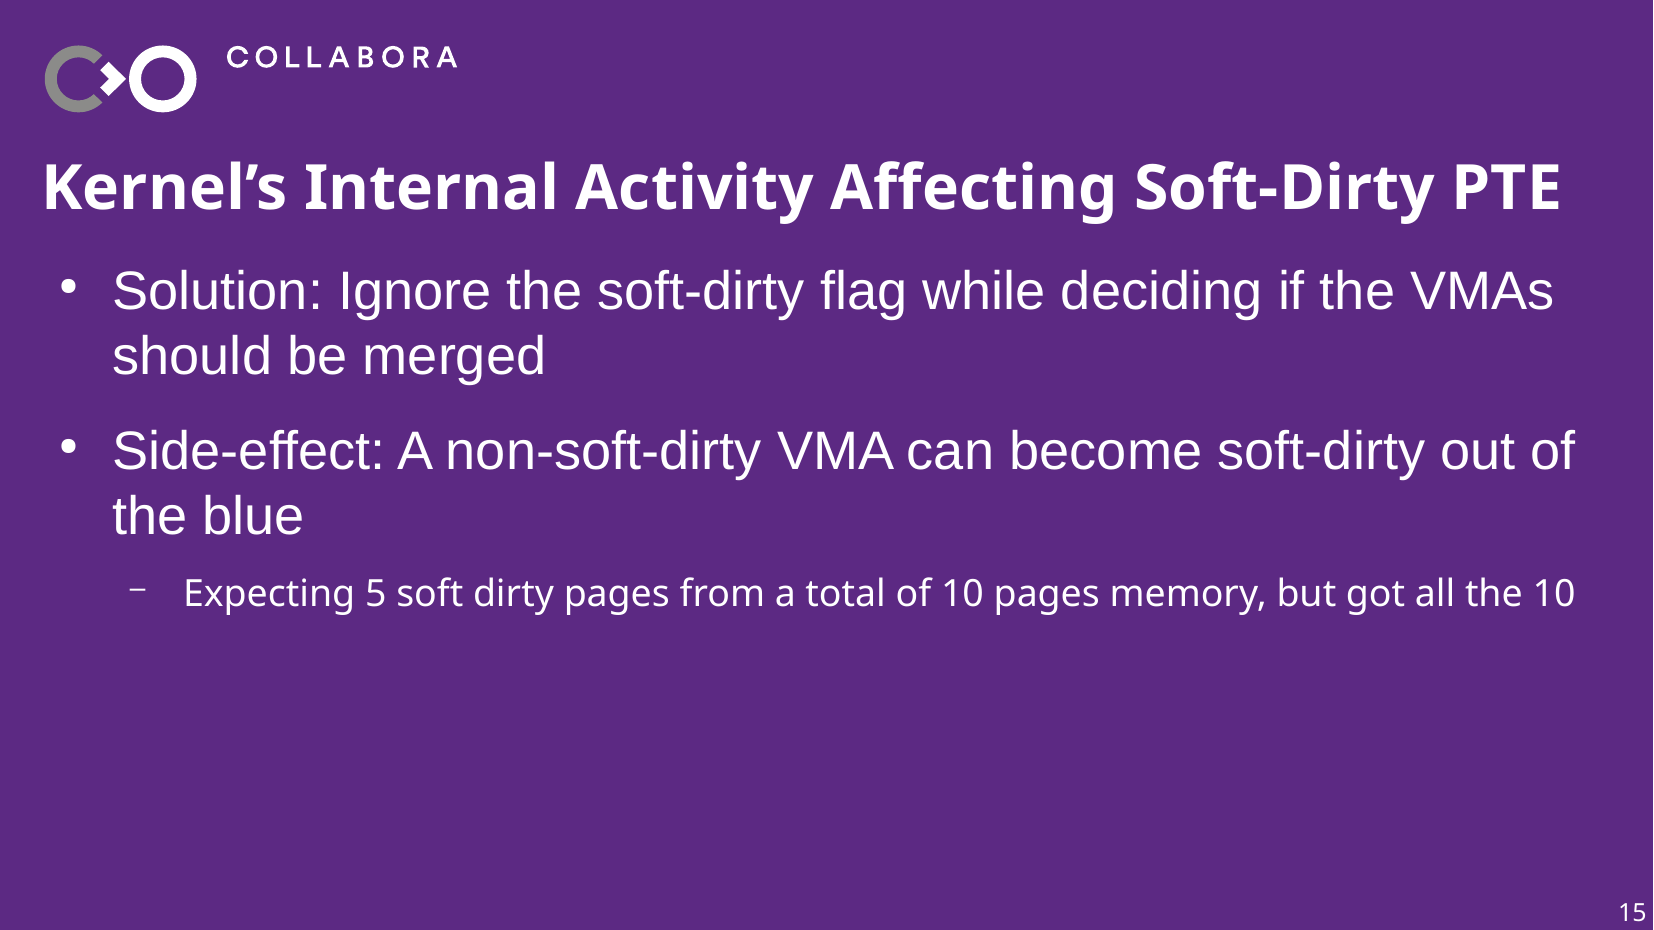

# Kernel’s Internal Activity Affecting Soft-Dirty PTE
Solution: Ignore the soft-dirty flag while deciding if the VMAs should be merged
Side-effect: A non-soft-dirty VMA can become soft-dirty out of the blue
Expecting 5 soft dirty pages from a total of 10 pages memory, but got all the 10